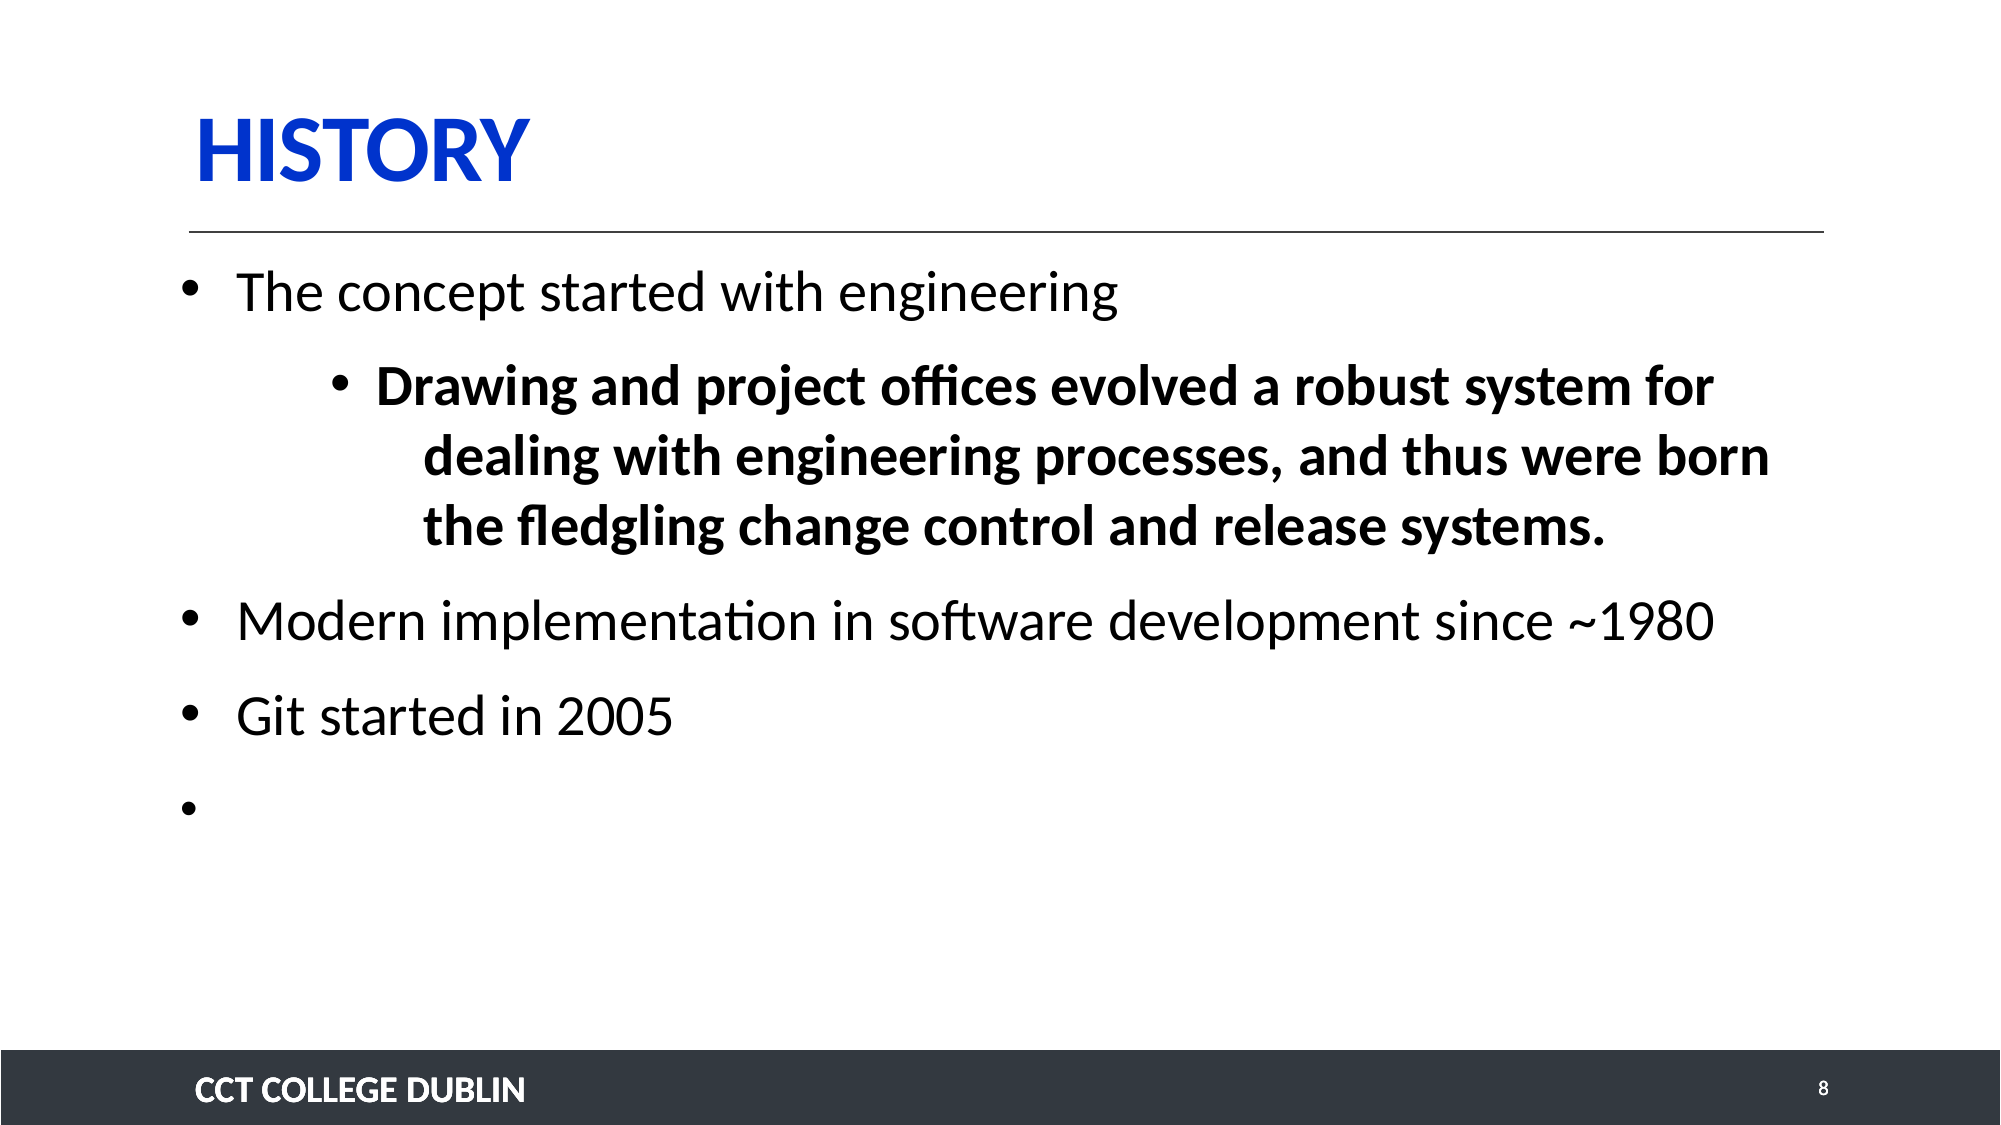

# HISTORY
The concept started with engineering
Drawing and project offices evolved a robust system for dealing with engineering processes, and thus were born the fledgling change control and release systems.
Modern implementation in software development since ~1980
Git started in 2005
CCT COLLEGE DUBLIN
CCT COLLEGE DUBLIN
CCT COLLEGE DUBLIN
8
8
8